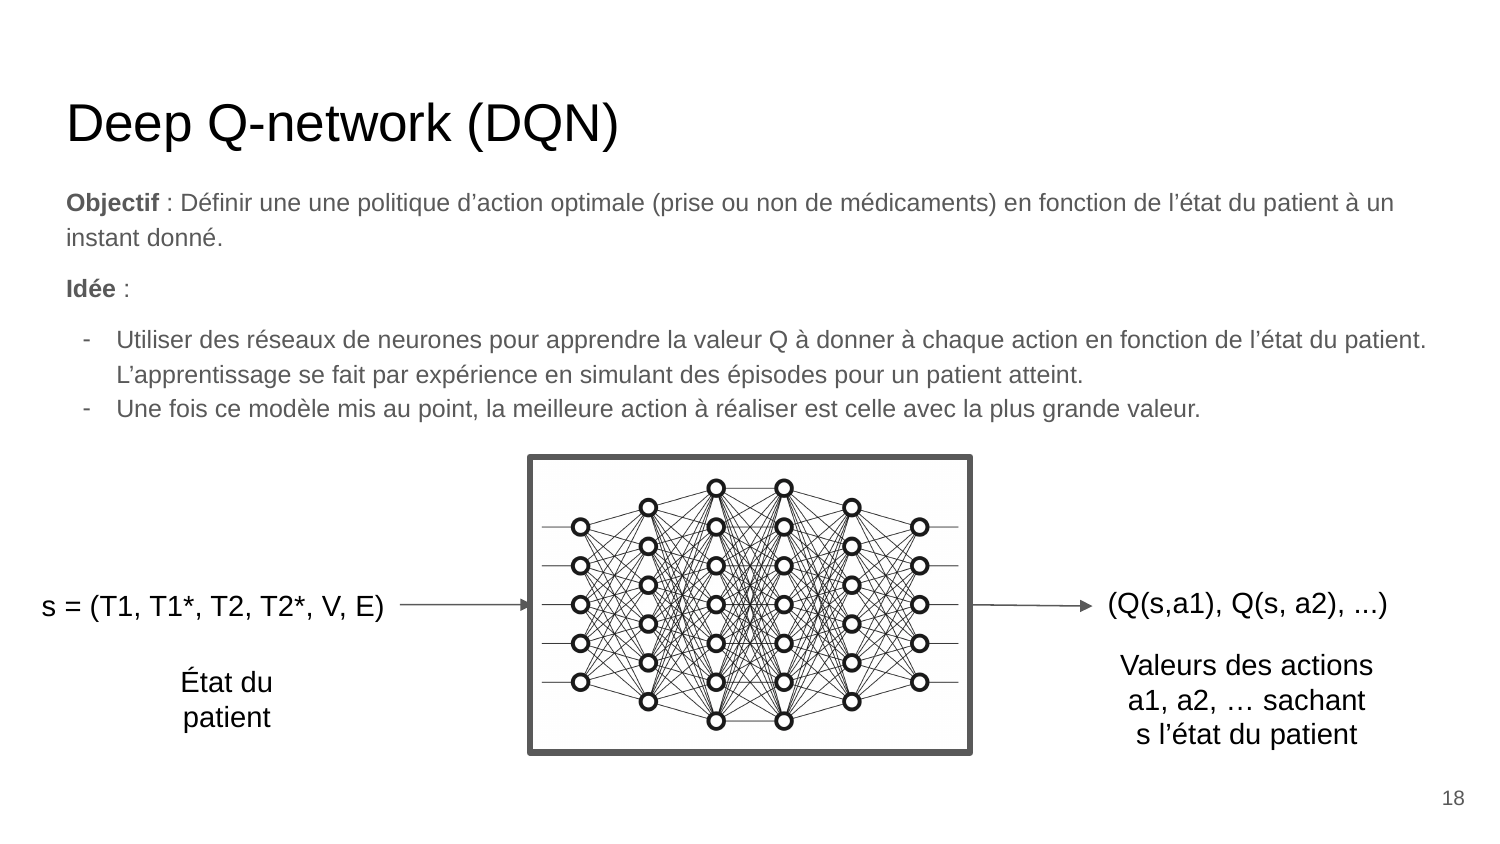

# Deep Q-network (DQN)
Objectif : Définir une une politique d’action optimale (prise ou non de médicaments) en fonction de l’état du patient à un instant donné.
Idée :
Utiliser des réseaux de neurones pour apprendre la valeur Q à donner à chaque action en fonction de l’état du patient. L’apprentissage se fait par expérience en simulant des épisodes pour un patient atteint.
Une fois ce modèle mis au point, la meilleure action à réaliser est celle avec la plus grande valeur.
(Q(s,a1), Q(s, a2), ...)
s = (T1, T1*, T2, T2*, V, E)
Valeurs des actions a1, a2, … sachant s l’état du patient
État du patient